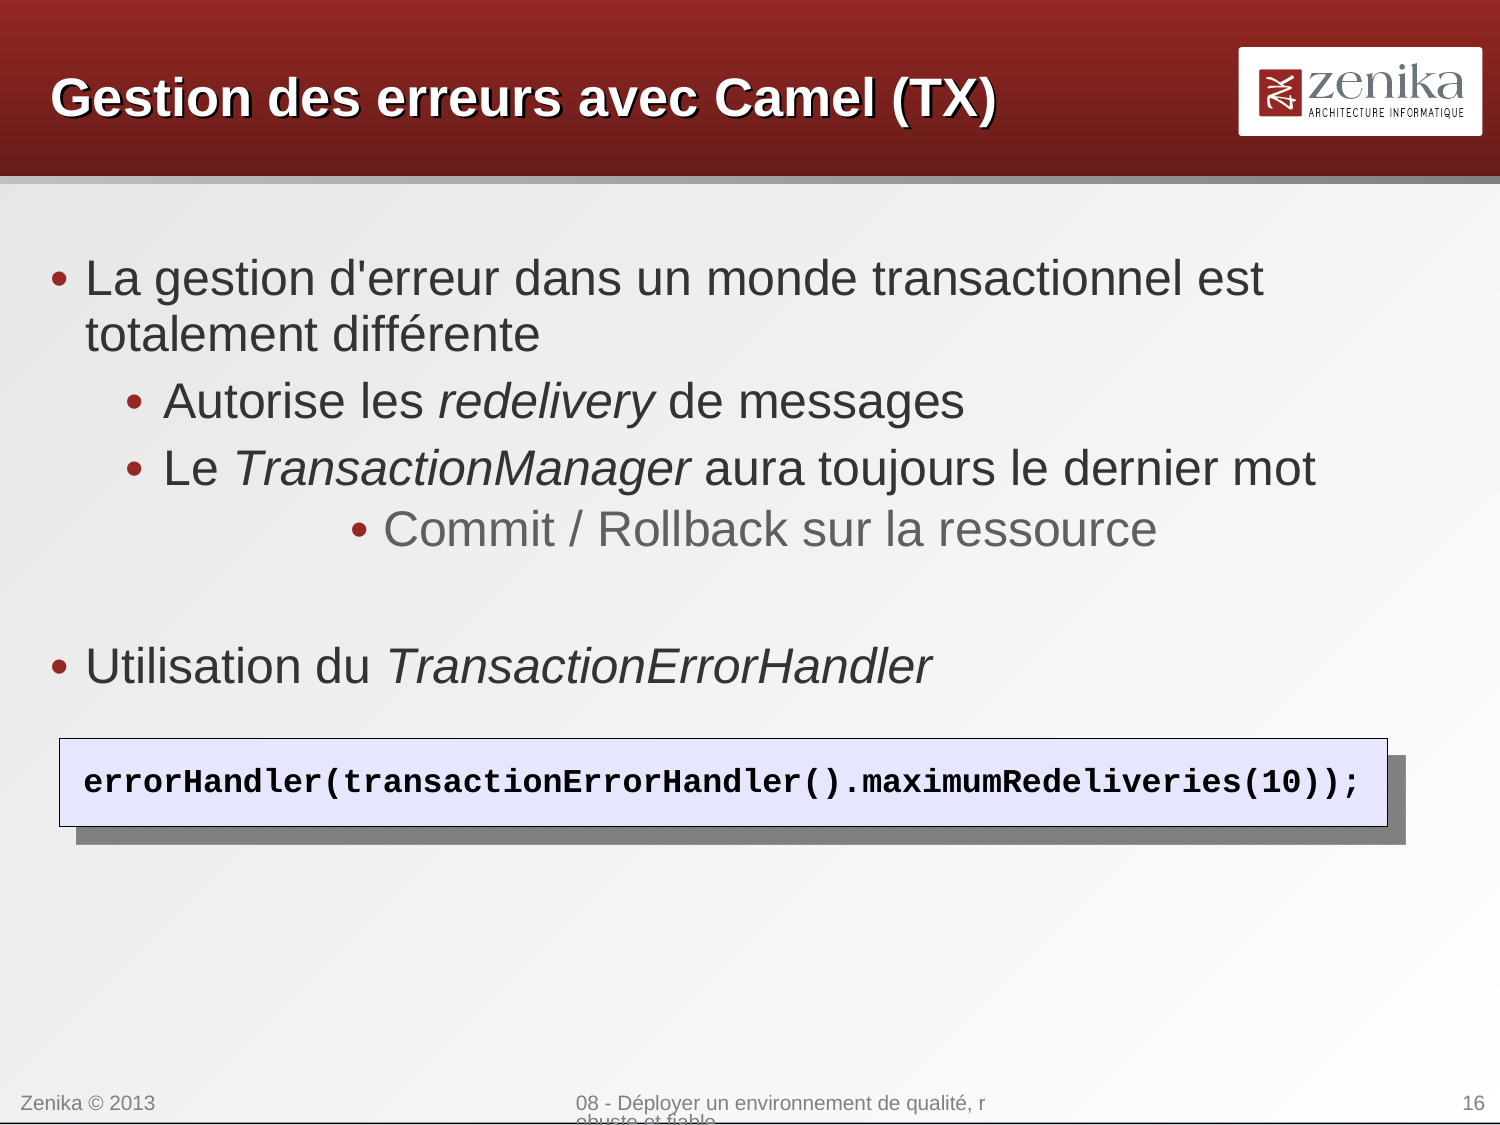

# Gestion des erreurs avec Camel (TX)
La gestion d'erreur dans un monde transactionnel est totalement différente
Autorise les redelivery de messages
Le TransactionManager aura toujours le dernier mot
 Commit / Rollback sur la ressource
Utilisation du TransactionErrorHandler
errorHandler(transactionErrorHandler().maximumRedeliveries(10));